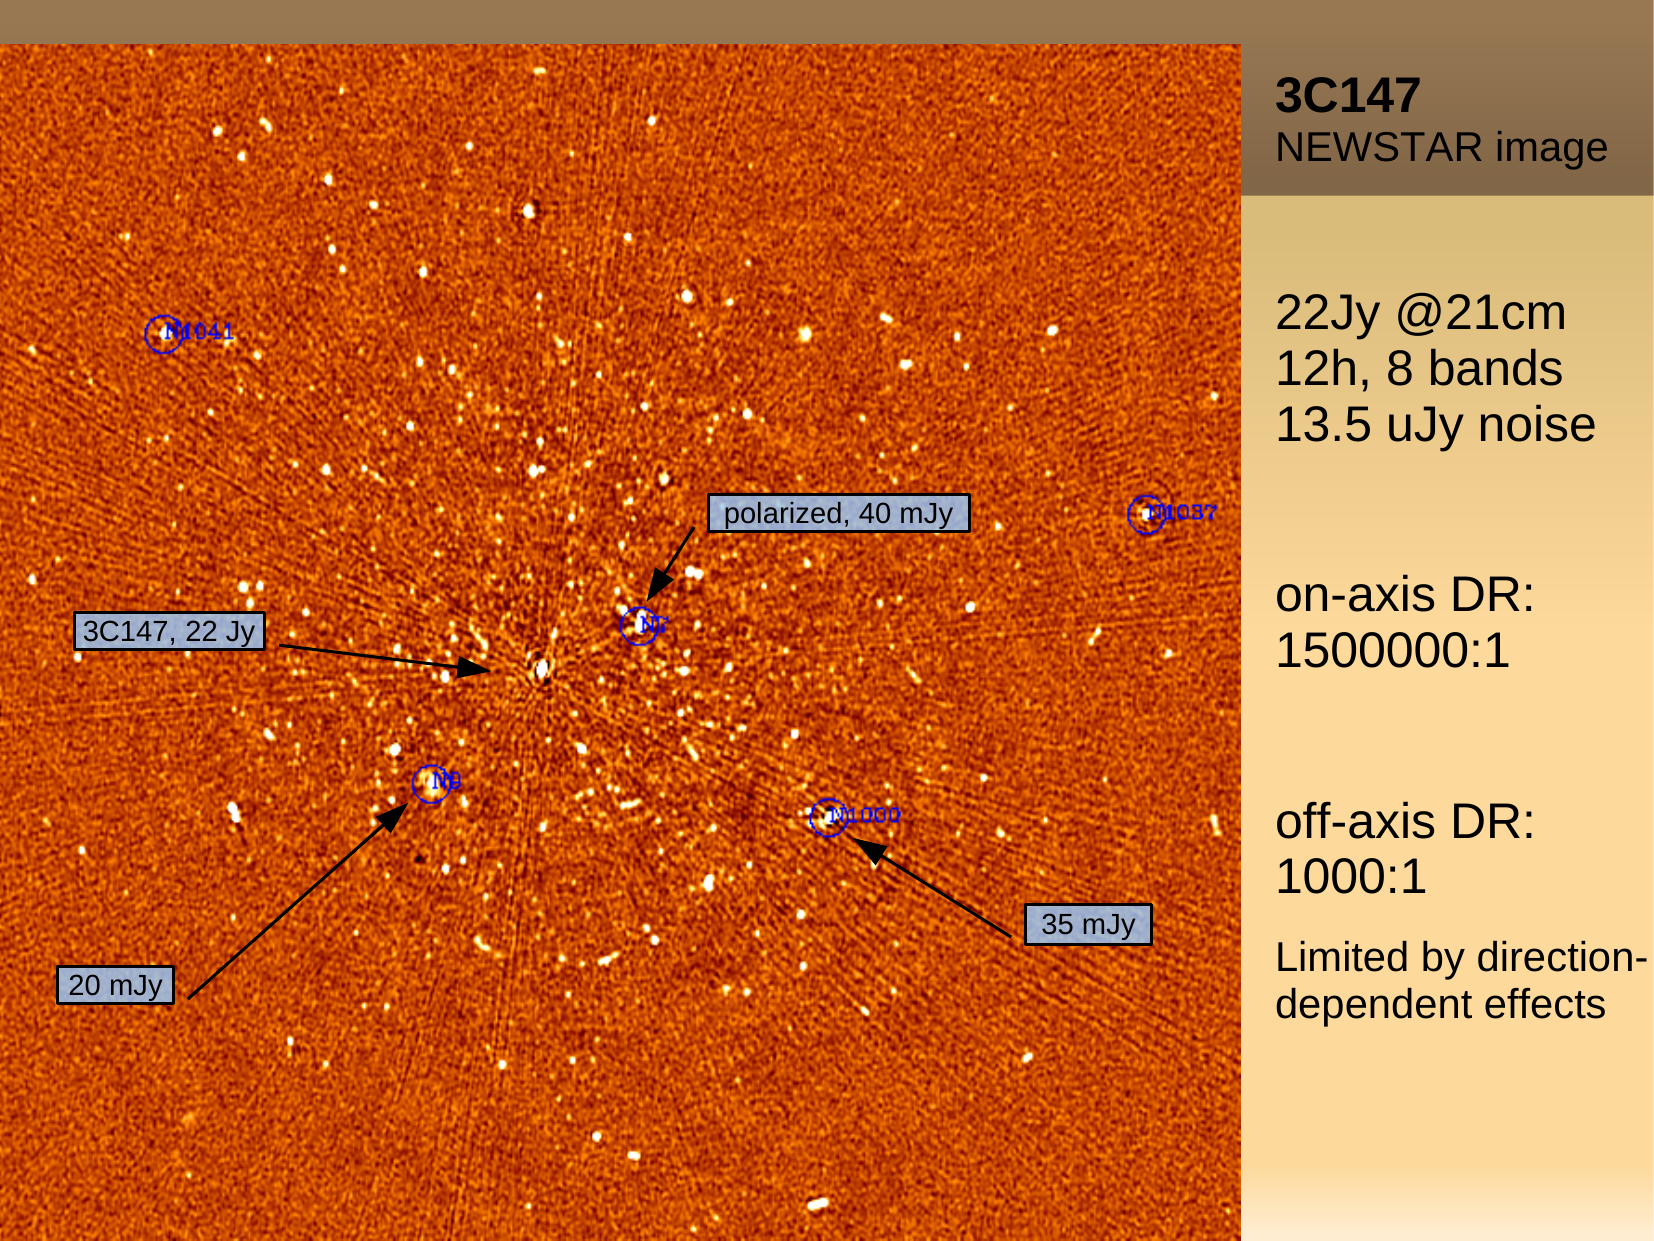

#
3C147
NEWSTAR image
22Jy @21cm
12h, 8 bands
13.5 uJy noise
on-axis DR:
1500000:1
off-axis DR:
1000:1
Limited by direction-dependent effects
polarized, 40 mJy
3C147, 22 Jy
35 mJy
20 mJy
O. Smirnov - 3C147, Primary Beams, QMC - 3GC3